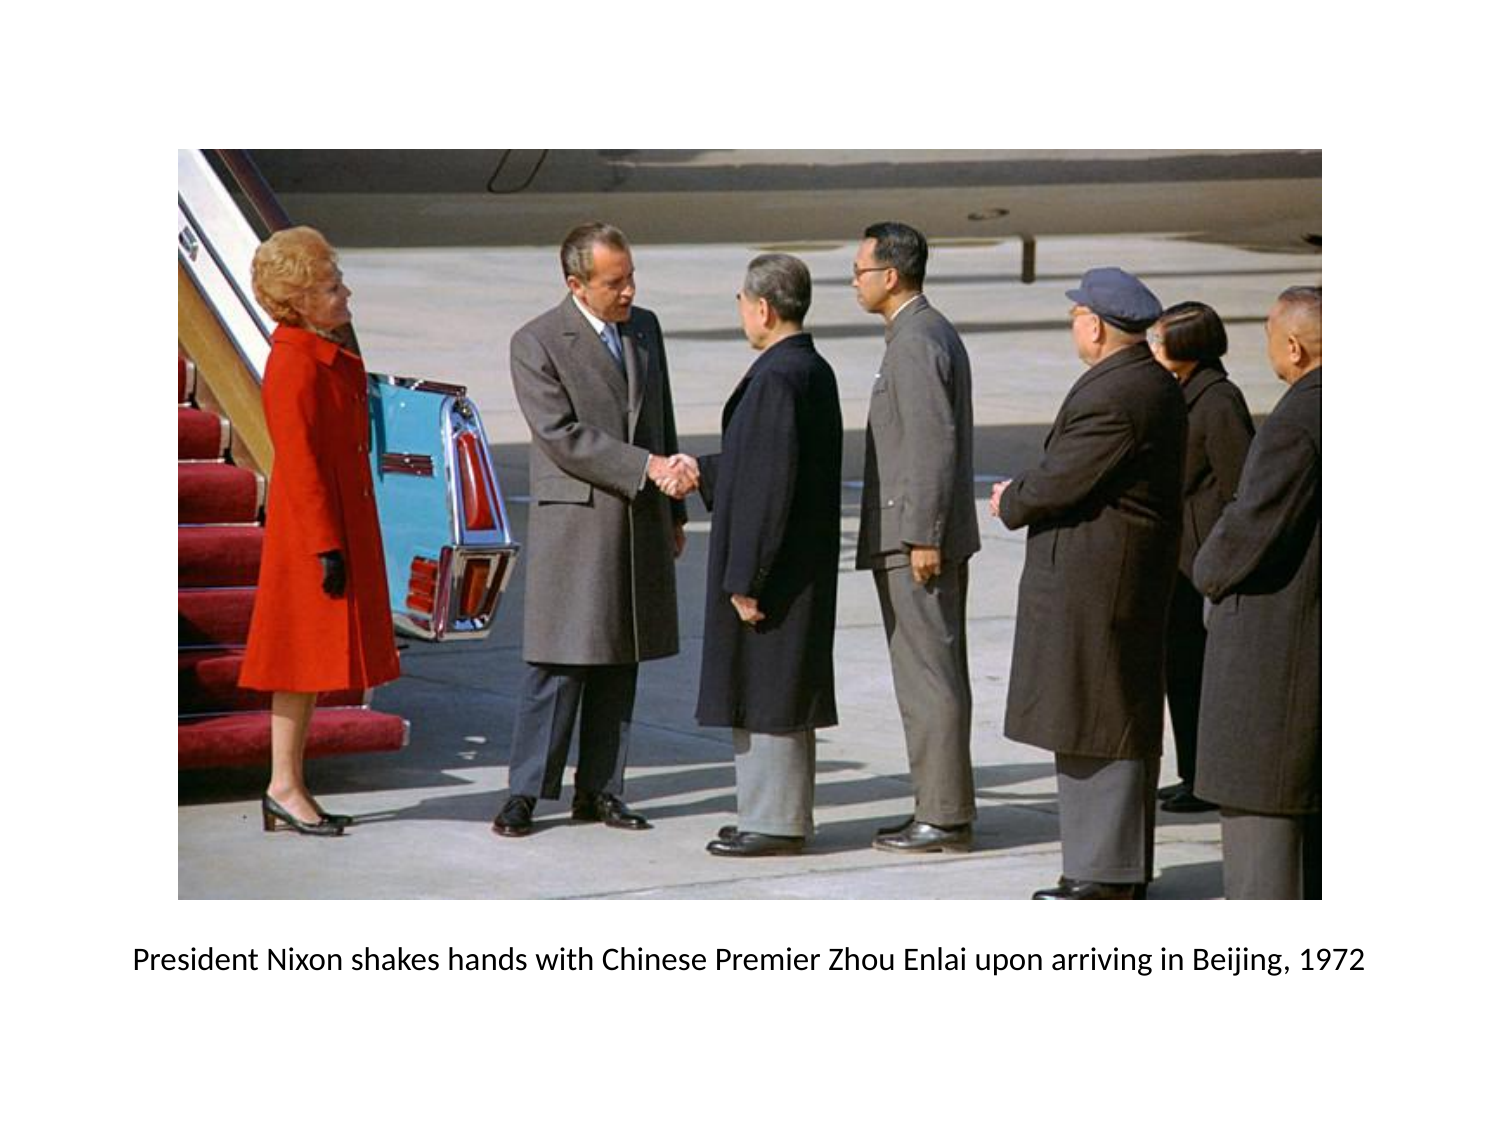

President Nixon shakes hands with Chinese Premier Zhou Enlai upon arriving in Beijing, 1972